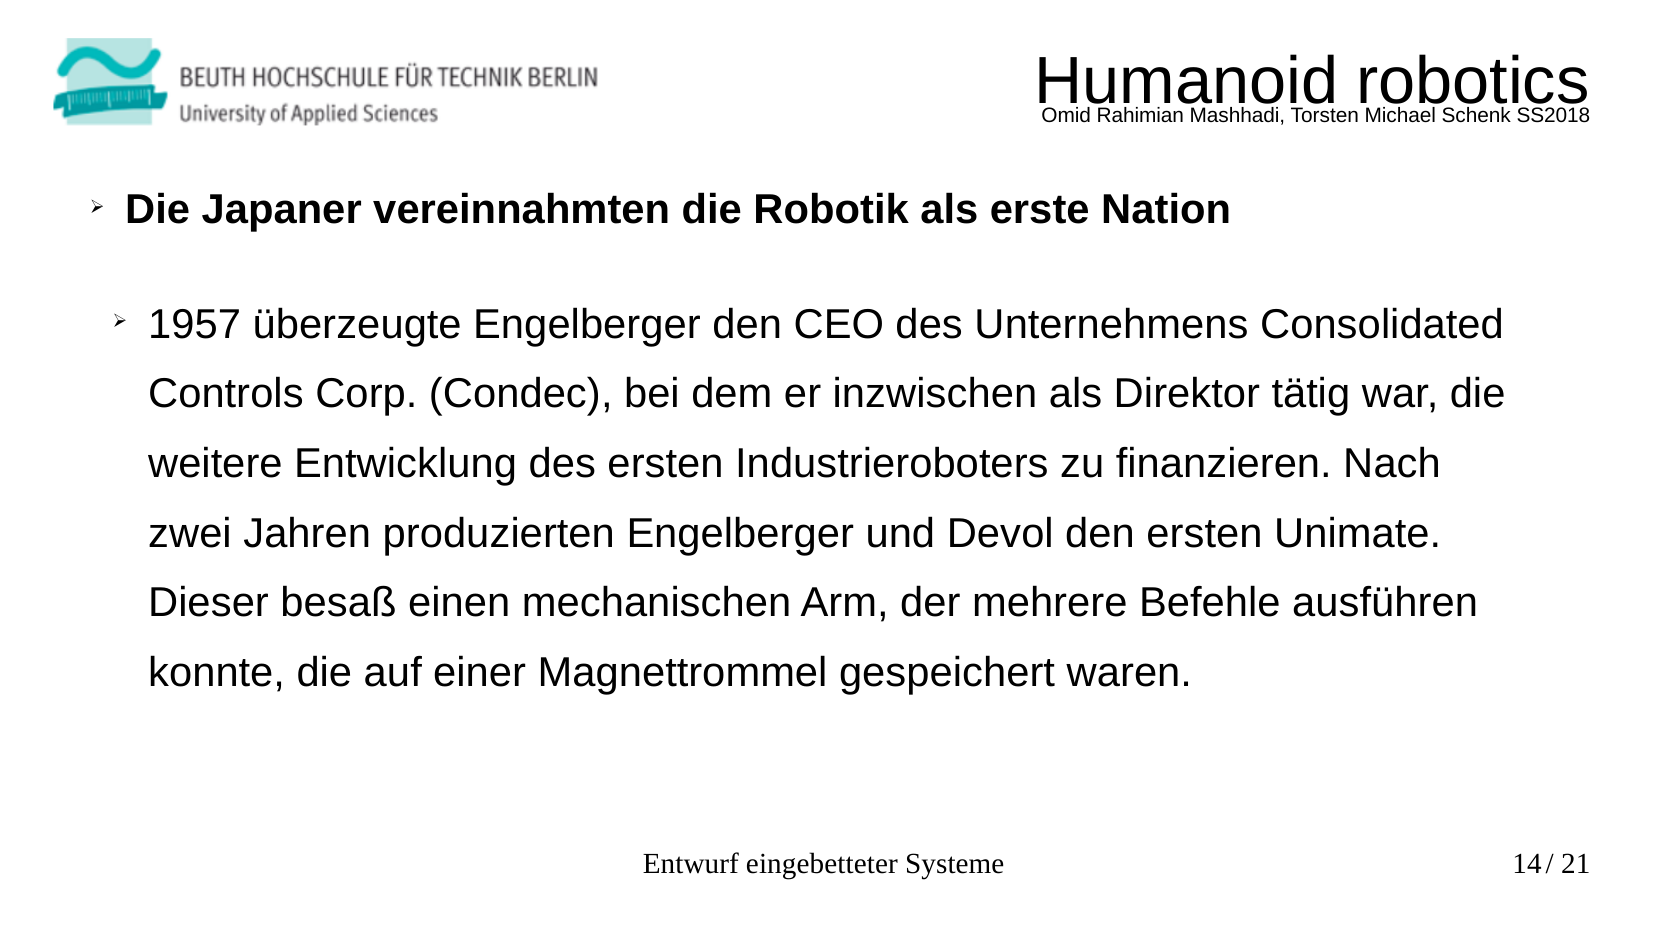

#
Humanoid robotics
Omid Rahimian Mashhadi, Torsten Michael Schenk SS2018
Die Japaner vereinnahmten die Robotik als erste Nation
1957 überzeugte Engelberger den CEO des Unternehmens Consolidated Controls Corp. (Condec), bei dem er inzwischen als Direktor tätig war, die weitere Entwicklung des ersten Industrieroboters zu finanzieren. Nach zwei Jahren produzierten Engelberger und Devol den ersten Unimate. Dieser besaß einen mechanischen Arm, der mehrere Befehle ausführen konnte, die auf einer Magnettrommel gespeichert waren.
 / 21
Entwurf eingebetteter Systeme
14